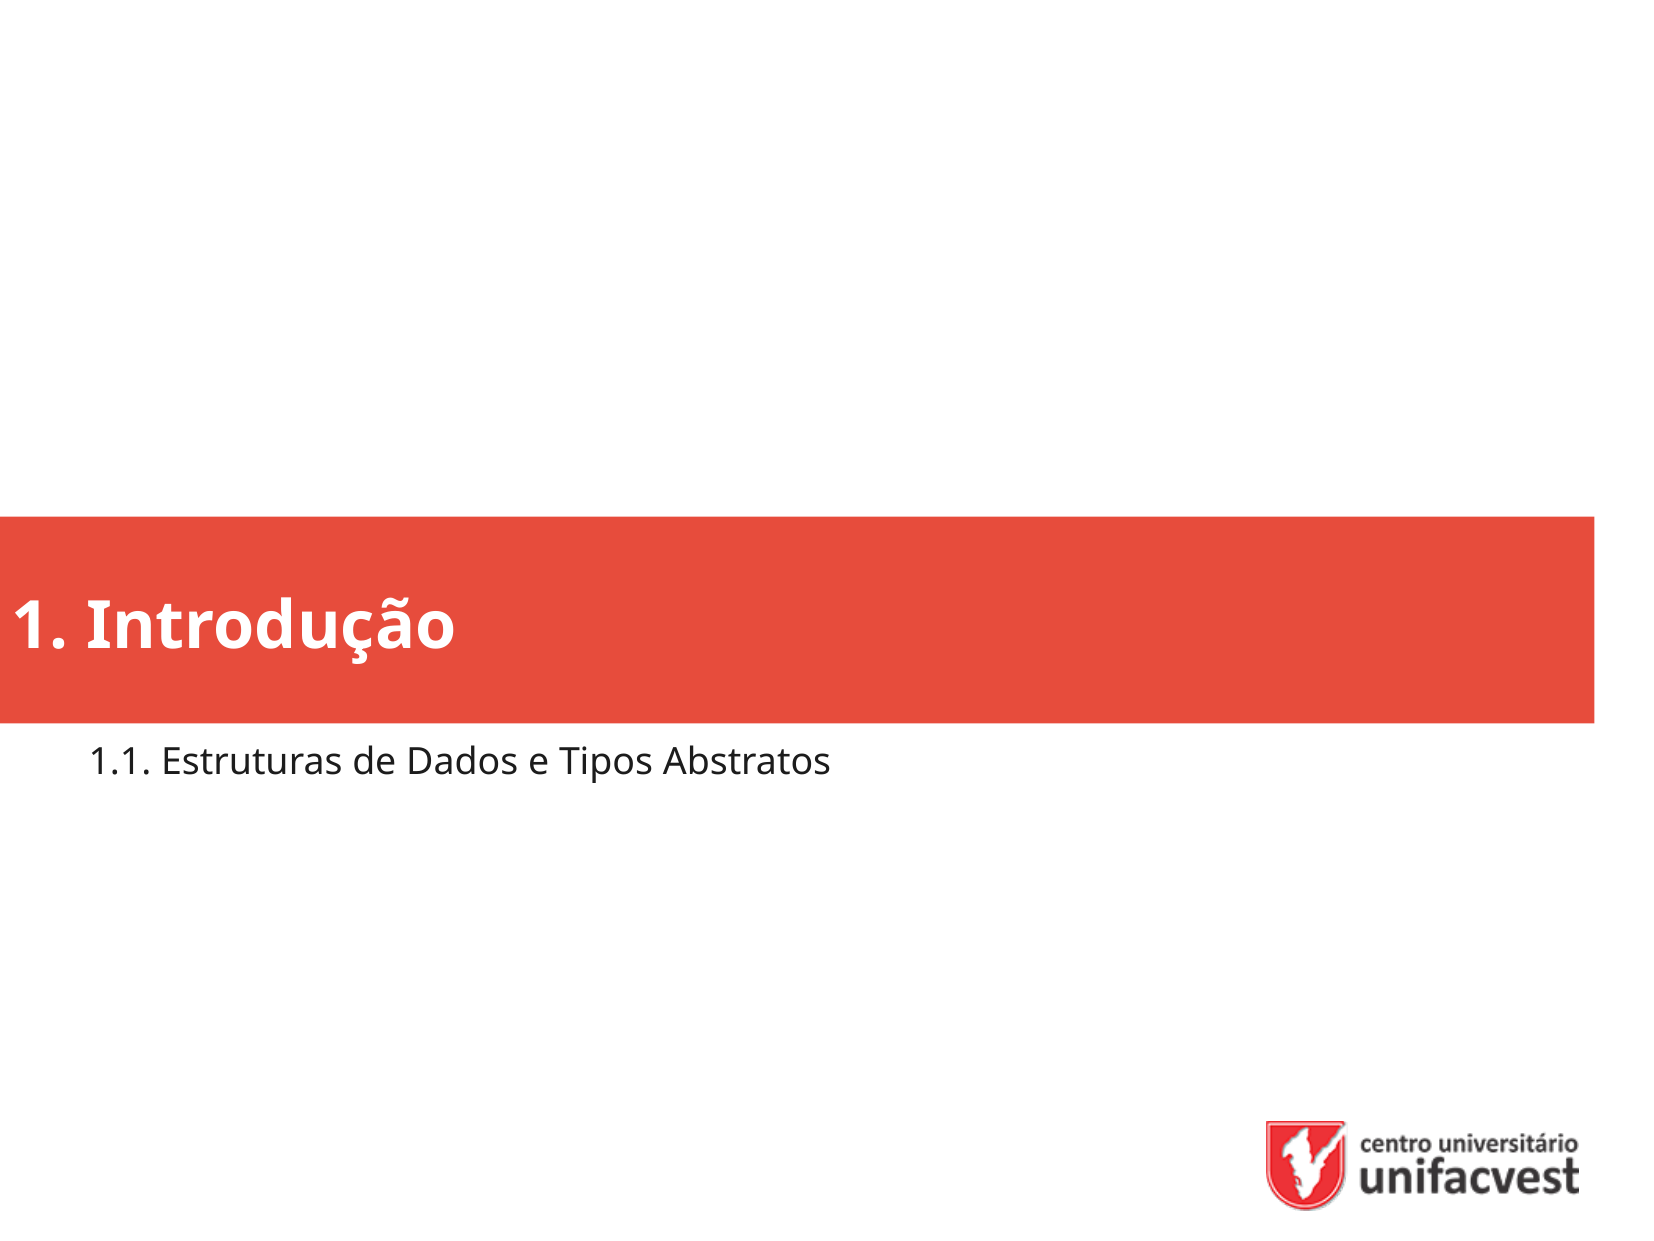

1. Introdução
# 1.1. Estruturas de Dados e Tipos Abstratos